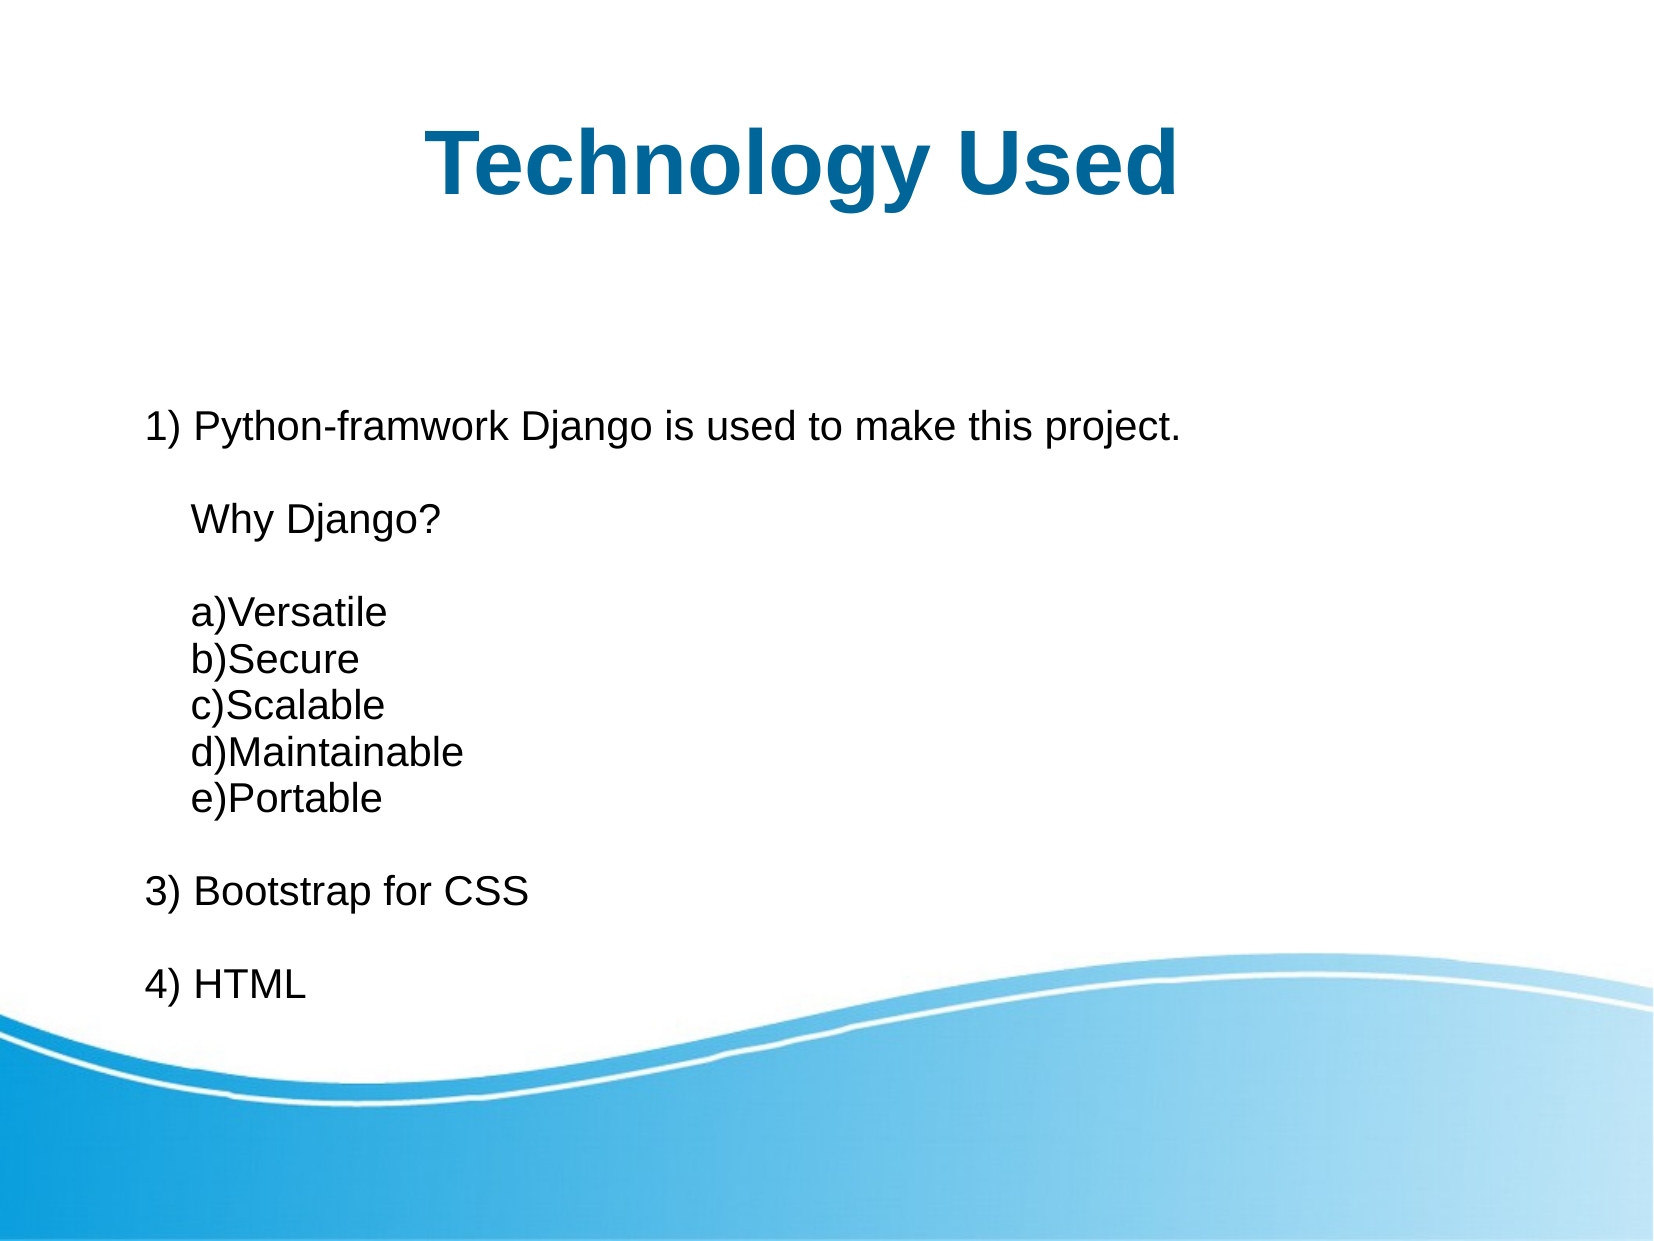

# Technology Used
1) Python-framwork Django is used to make this project.
 Why Django?
 a)Versatile
 b)Secure
 c)Scalable
 d)Maintainable
 e)Portable
3) Bootstrap for CSS
4) HTML